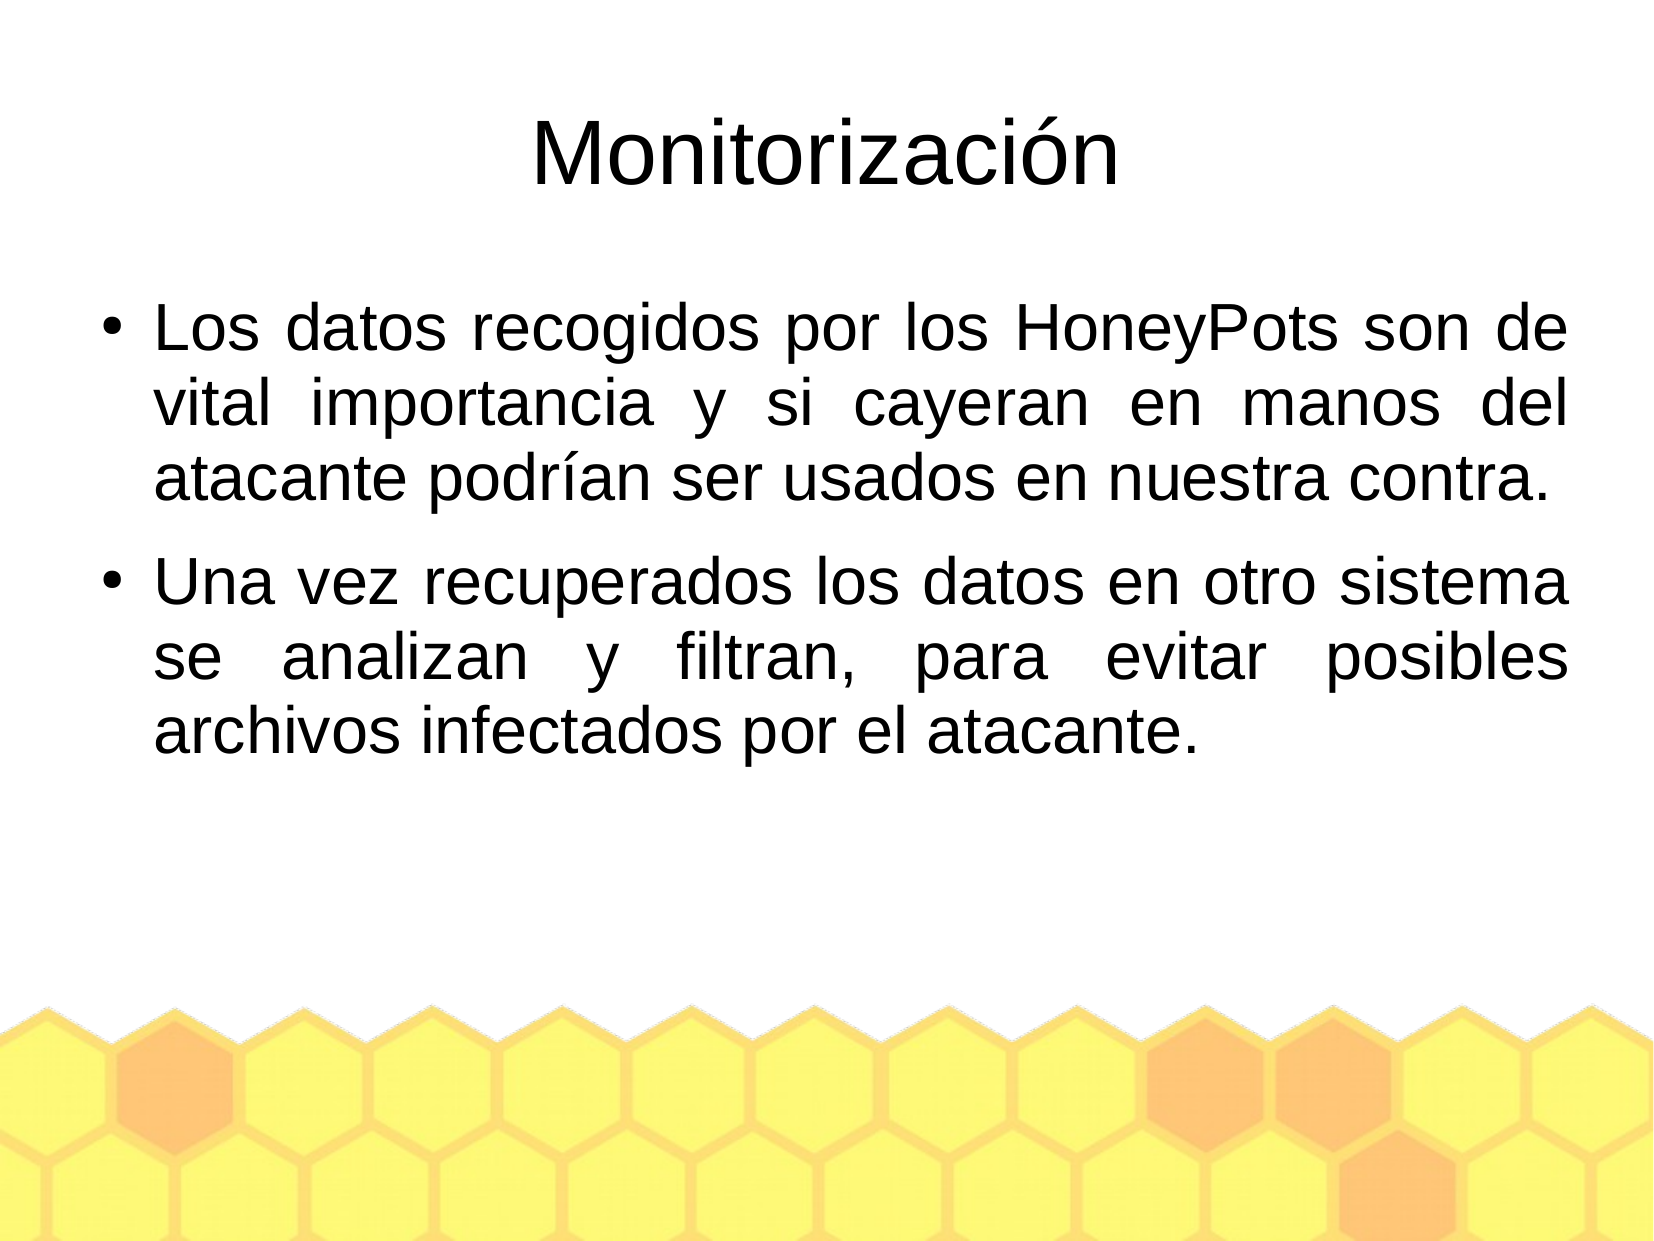

# Monitorización
Los datos recogidos por los HoneyPots son de vital importancia y si cayeran en manos del atacante podrían ser usados en nuestra contra.
Una vez recuperados los datos en otro sistema se analizan y filtran, para evitar posibles archivos infectados por el atacante.